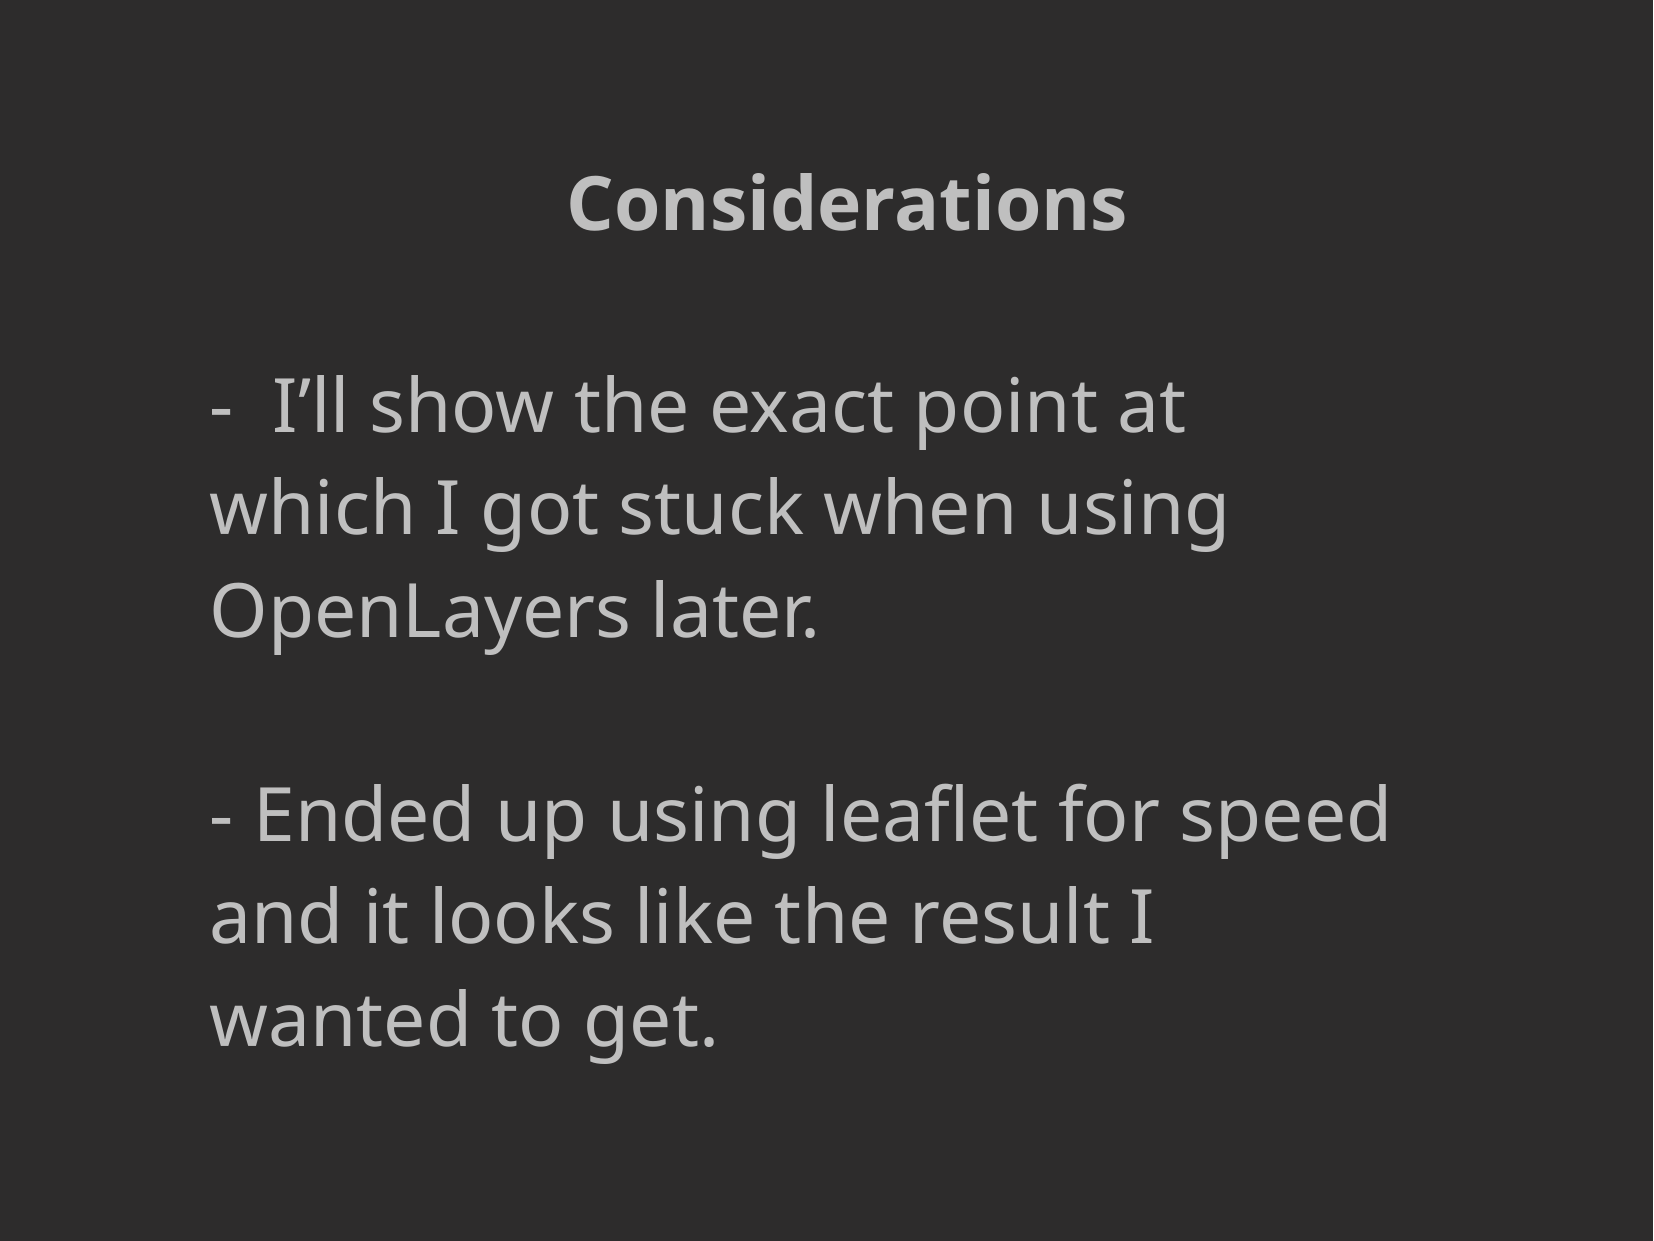

Considerations
- I’ll show the exact point at which I got stuck when using OpenLayers later.
- Ended up using leaflet for speed and it looks like the result I wanted to get.